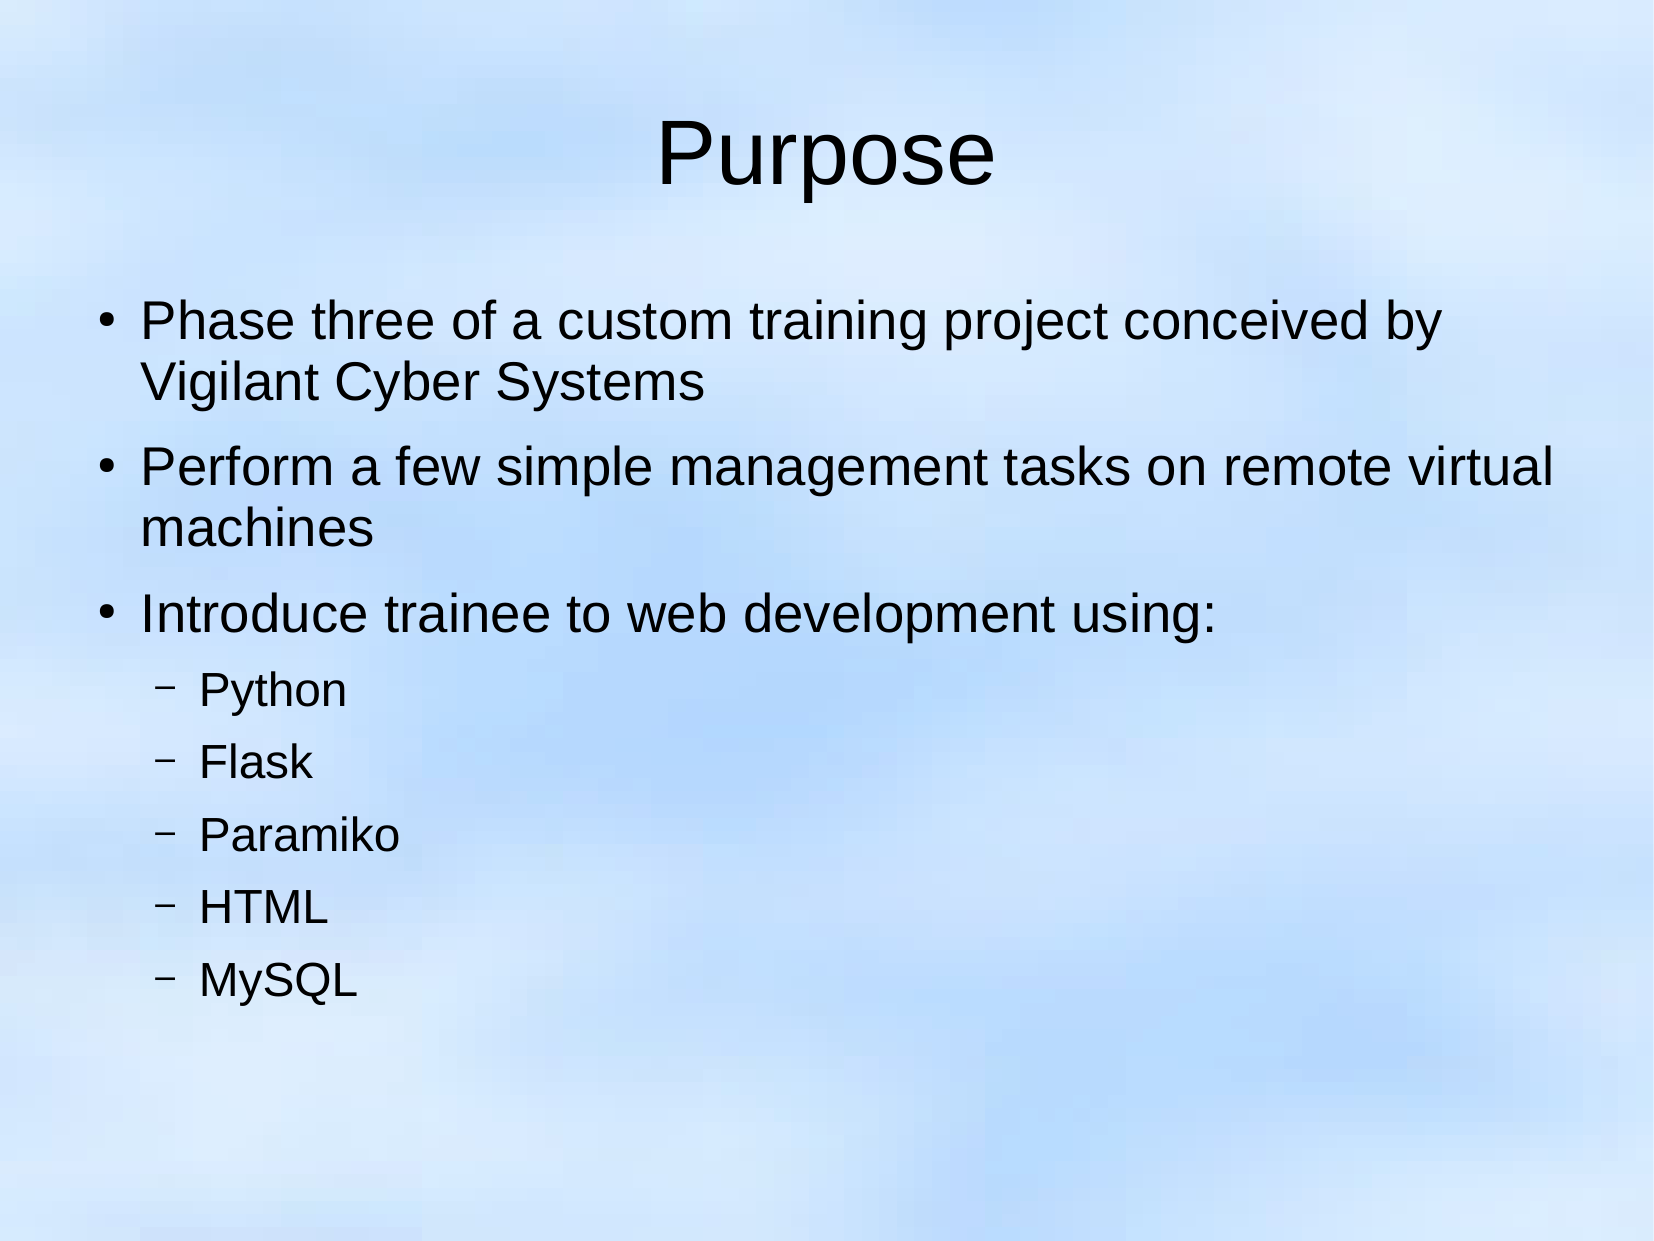

# Purpose
Phase three of a custom training project conceived by Vigilant Cyber Systems
Perform a few simple management tasks on remote virtual machines
Introduce trainee to web development using:
Python
Flask
Paramiko
HTML
MySQL